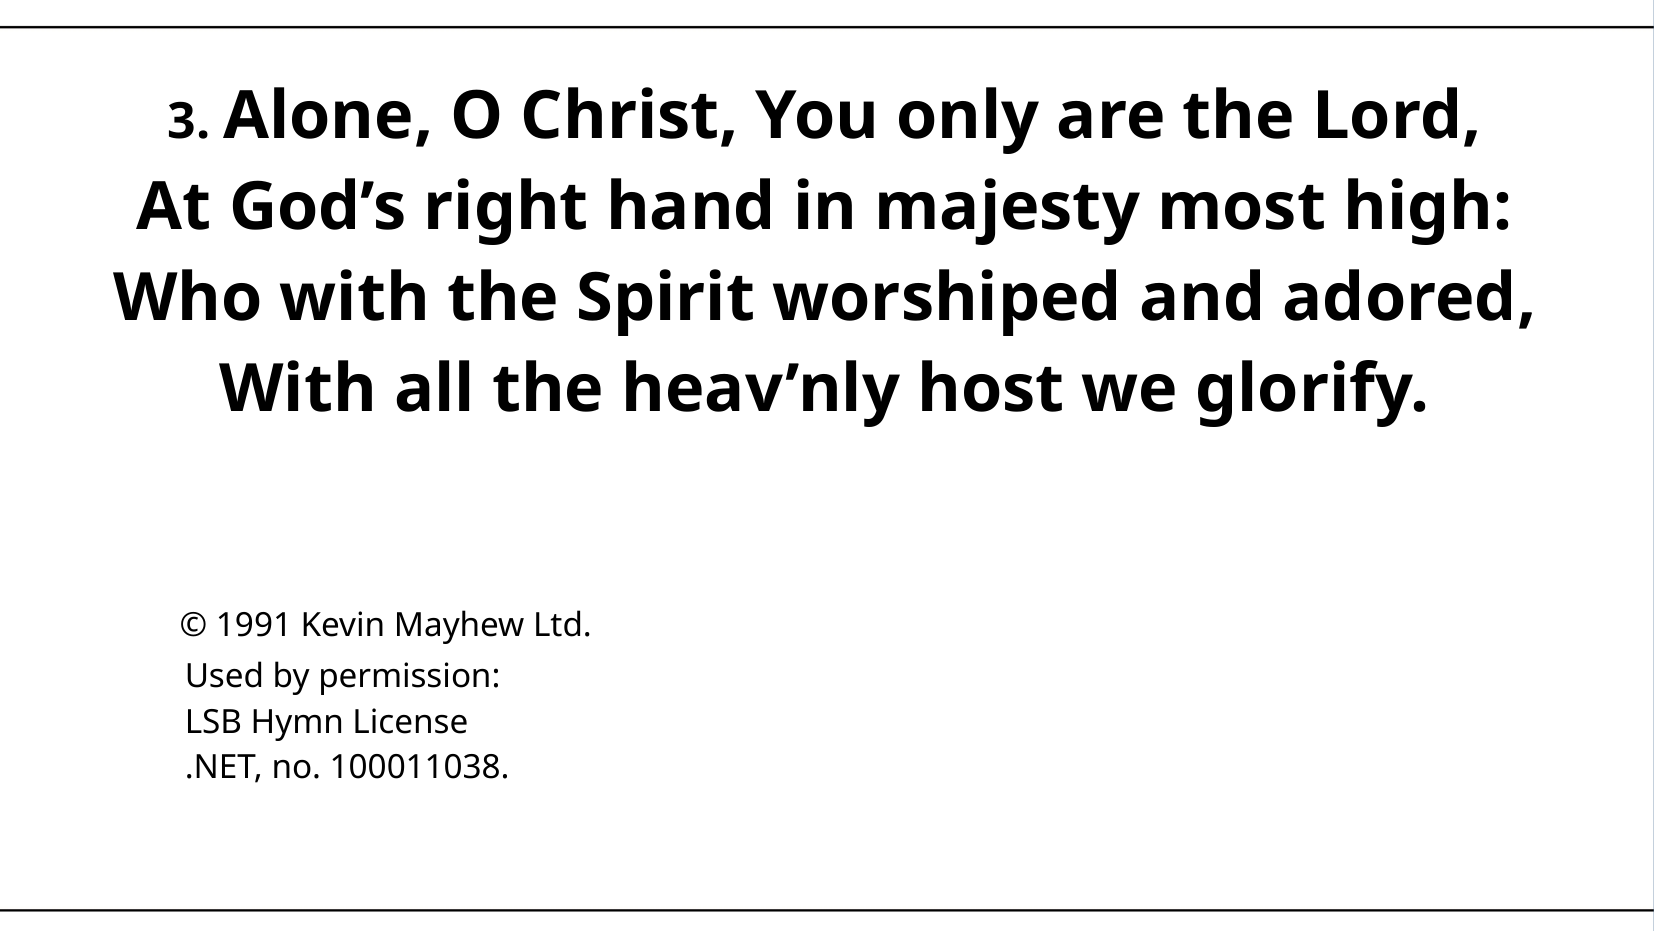

3. Alone, O Christ, You only are the Lord,
At God’s right hand in majesty most high:
Who with the Spirit worshiped and adored,
With all the heav’nly host we glorify.
 © 1991 Kevin Mayhew Ltd.
 Used by permission:
 LSB Hymn License
 .NET, no. 100011038.